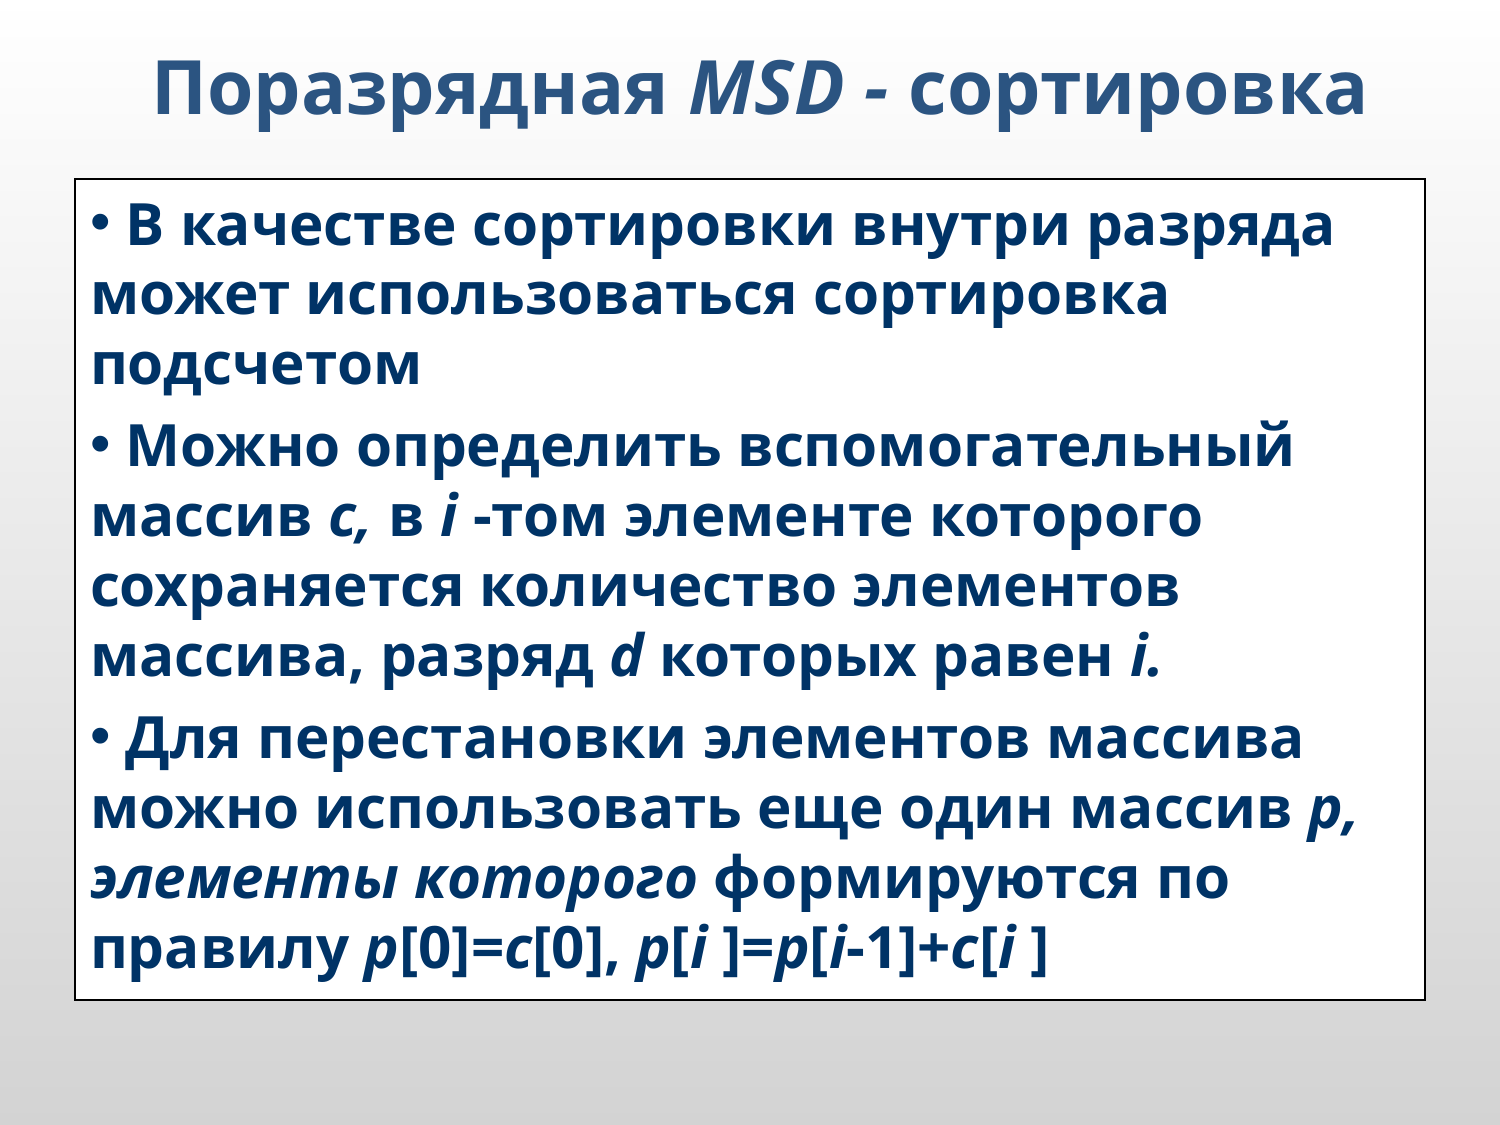

Поразрядная MSD - сортировка
# В качестве сортировки внутри разряда может использоваться сортировка подсчетом
 Можно определить вспомогательный массив c, в i -том элементе которого сохраняется количество элементов массива, разряд d которых равен i.
 Для перестановки элементов массива можно использовать еще один массив p, элементы которого формируются по правилу p[0]=c[0], p[i ]=p[i-1]+c[i ]